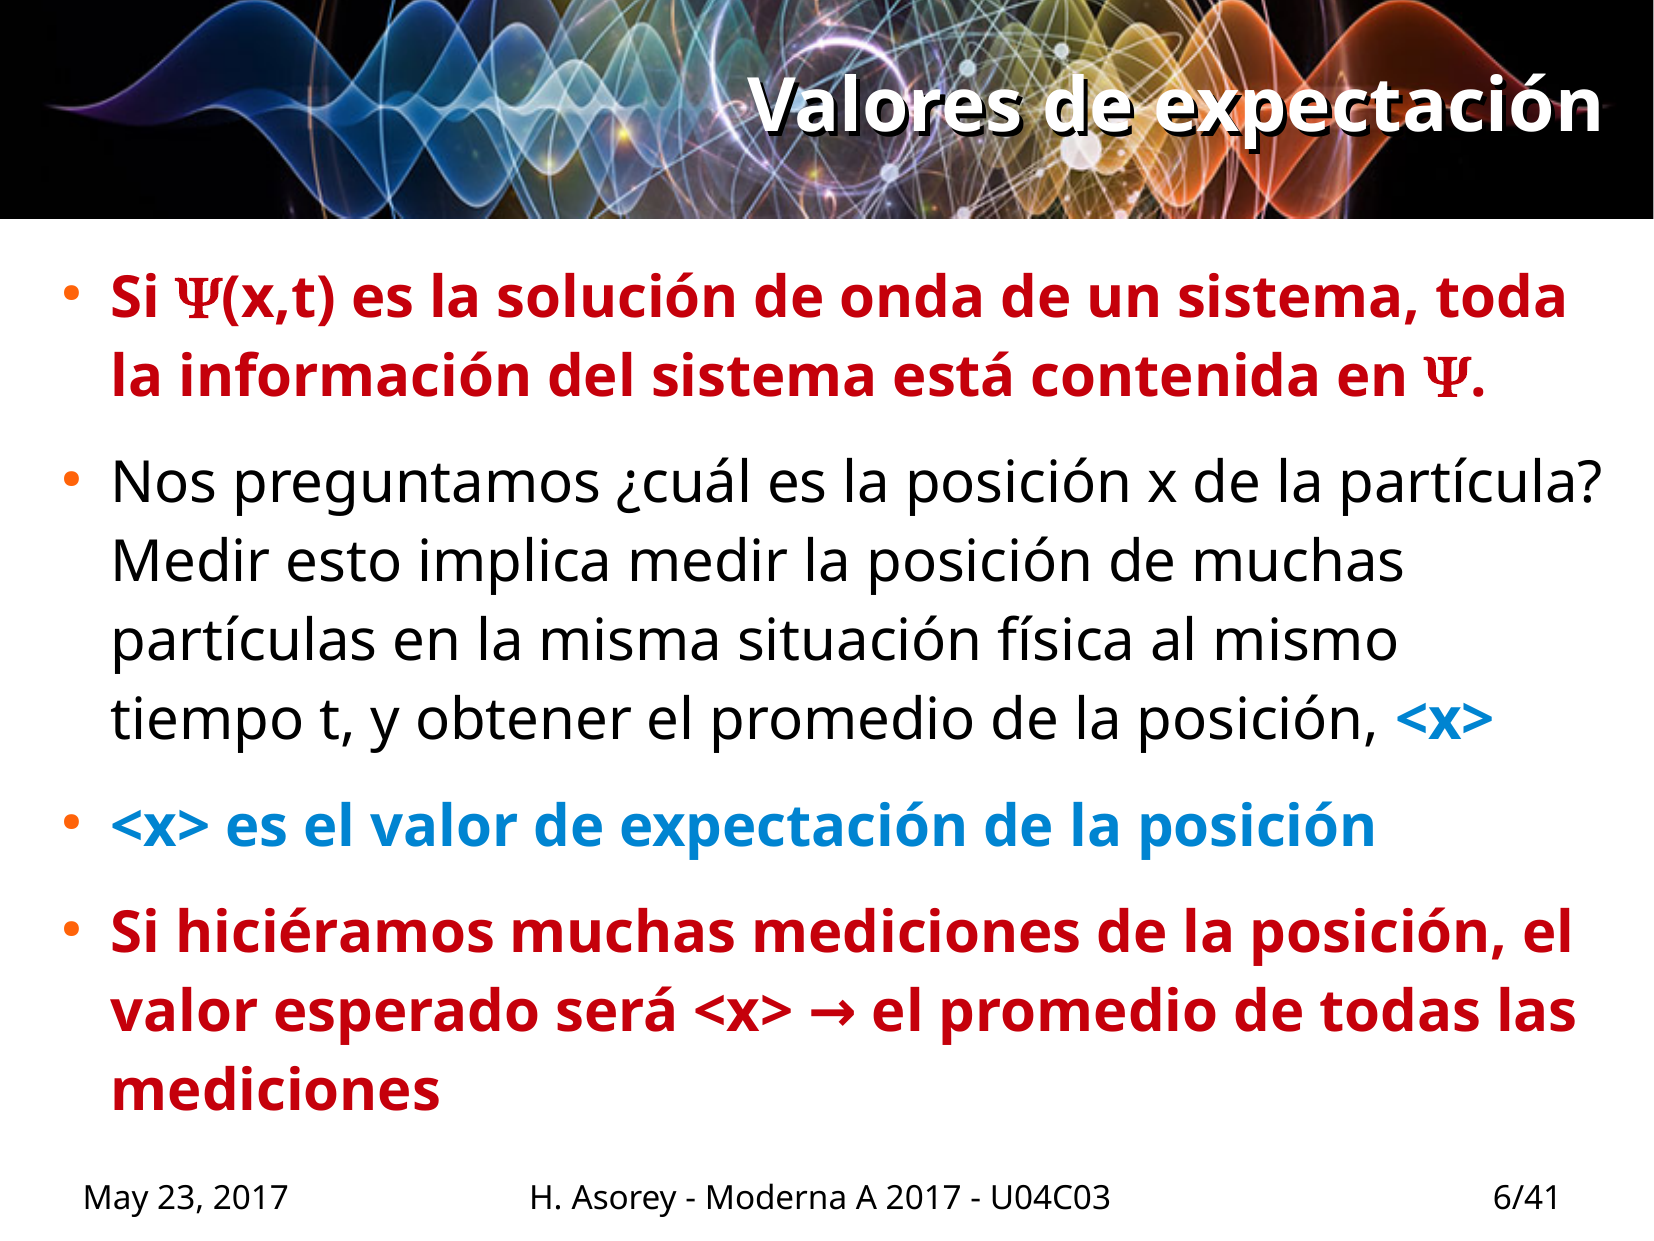

# Valores de expectación
Si Y(x,t) es la solución de onda de un sistema, toda la información del sistema está contenida en Y.
Nos preguntamos ¿cuál es la posición x de la partícula? Medir esto implica medir la posición de muchas partículas en la misma situación física al mismo tiempo t, y obtener el promedio de la posición, <x>
<x> es el valor de expectación de la posición
Si hiciéramos muchas mediciones de la posición, el valor esperado será <x> → el promedio de todas las mediciones
May 23, 2017
H. Asorey - Moderna A 2017 - U04C03
6